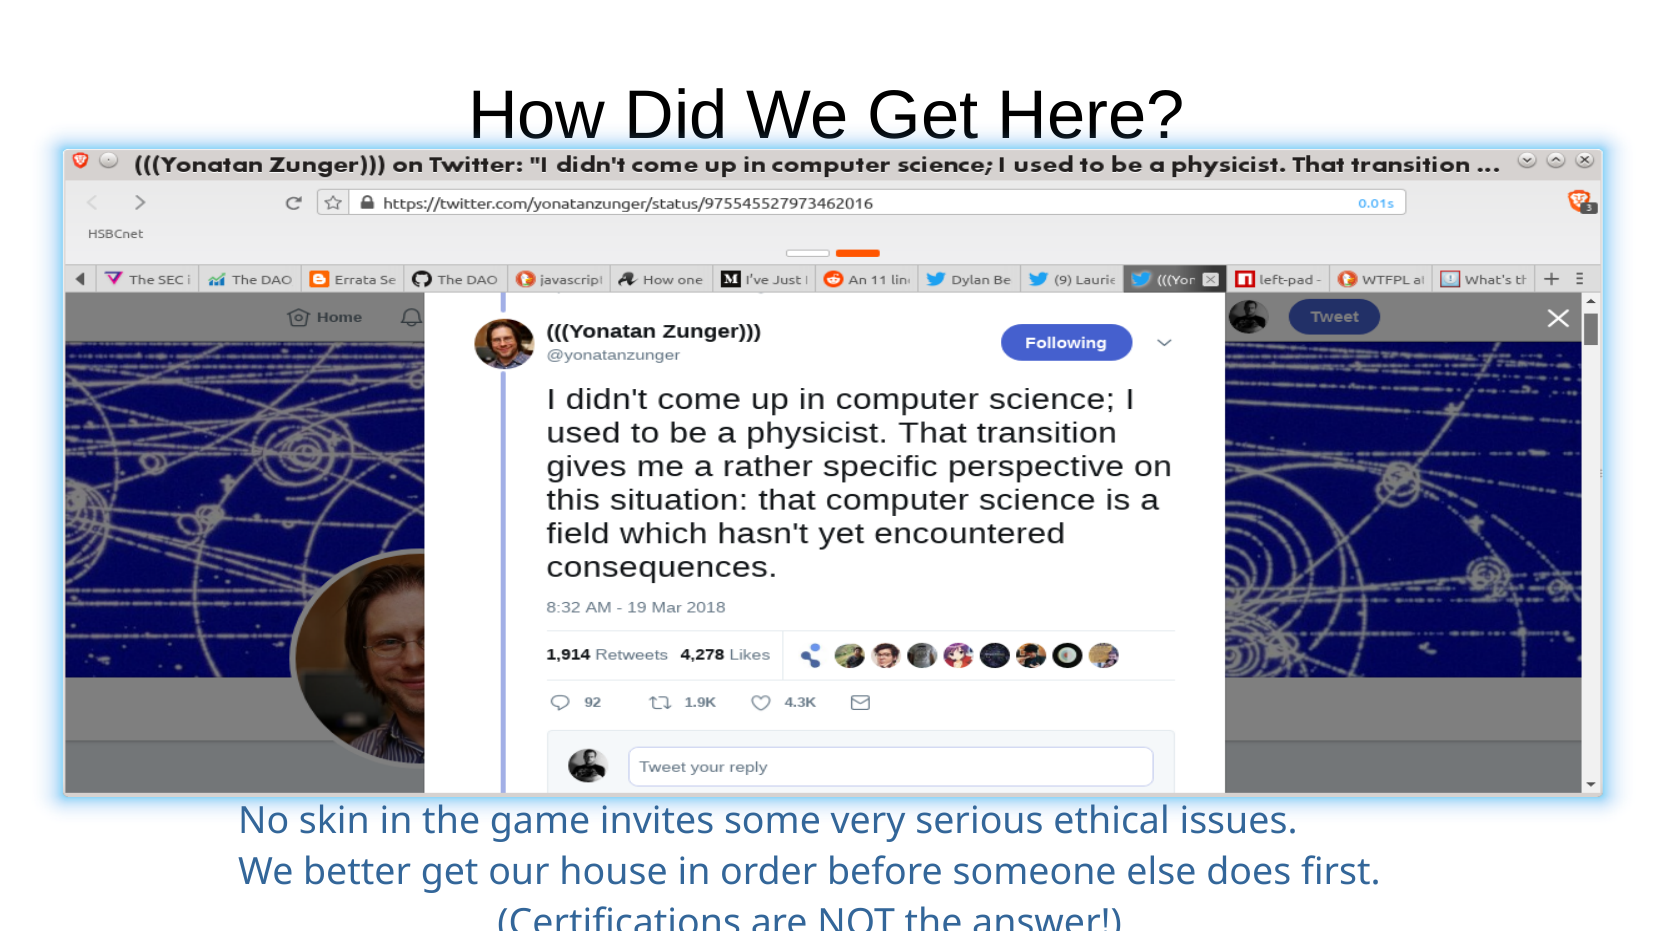

# How Did We Get Here?
No skin in the game invites some very serious ethical issues.
We better get our house in order before someone else does first.
(Certifications are NOT the answer!)